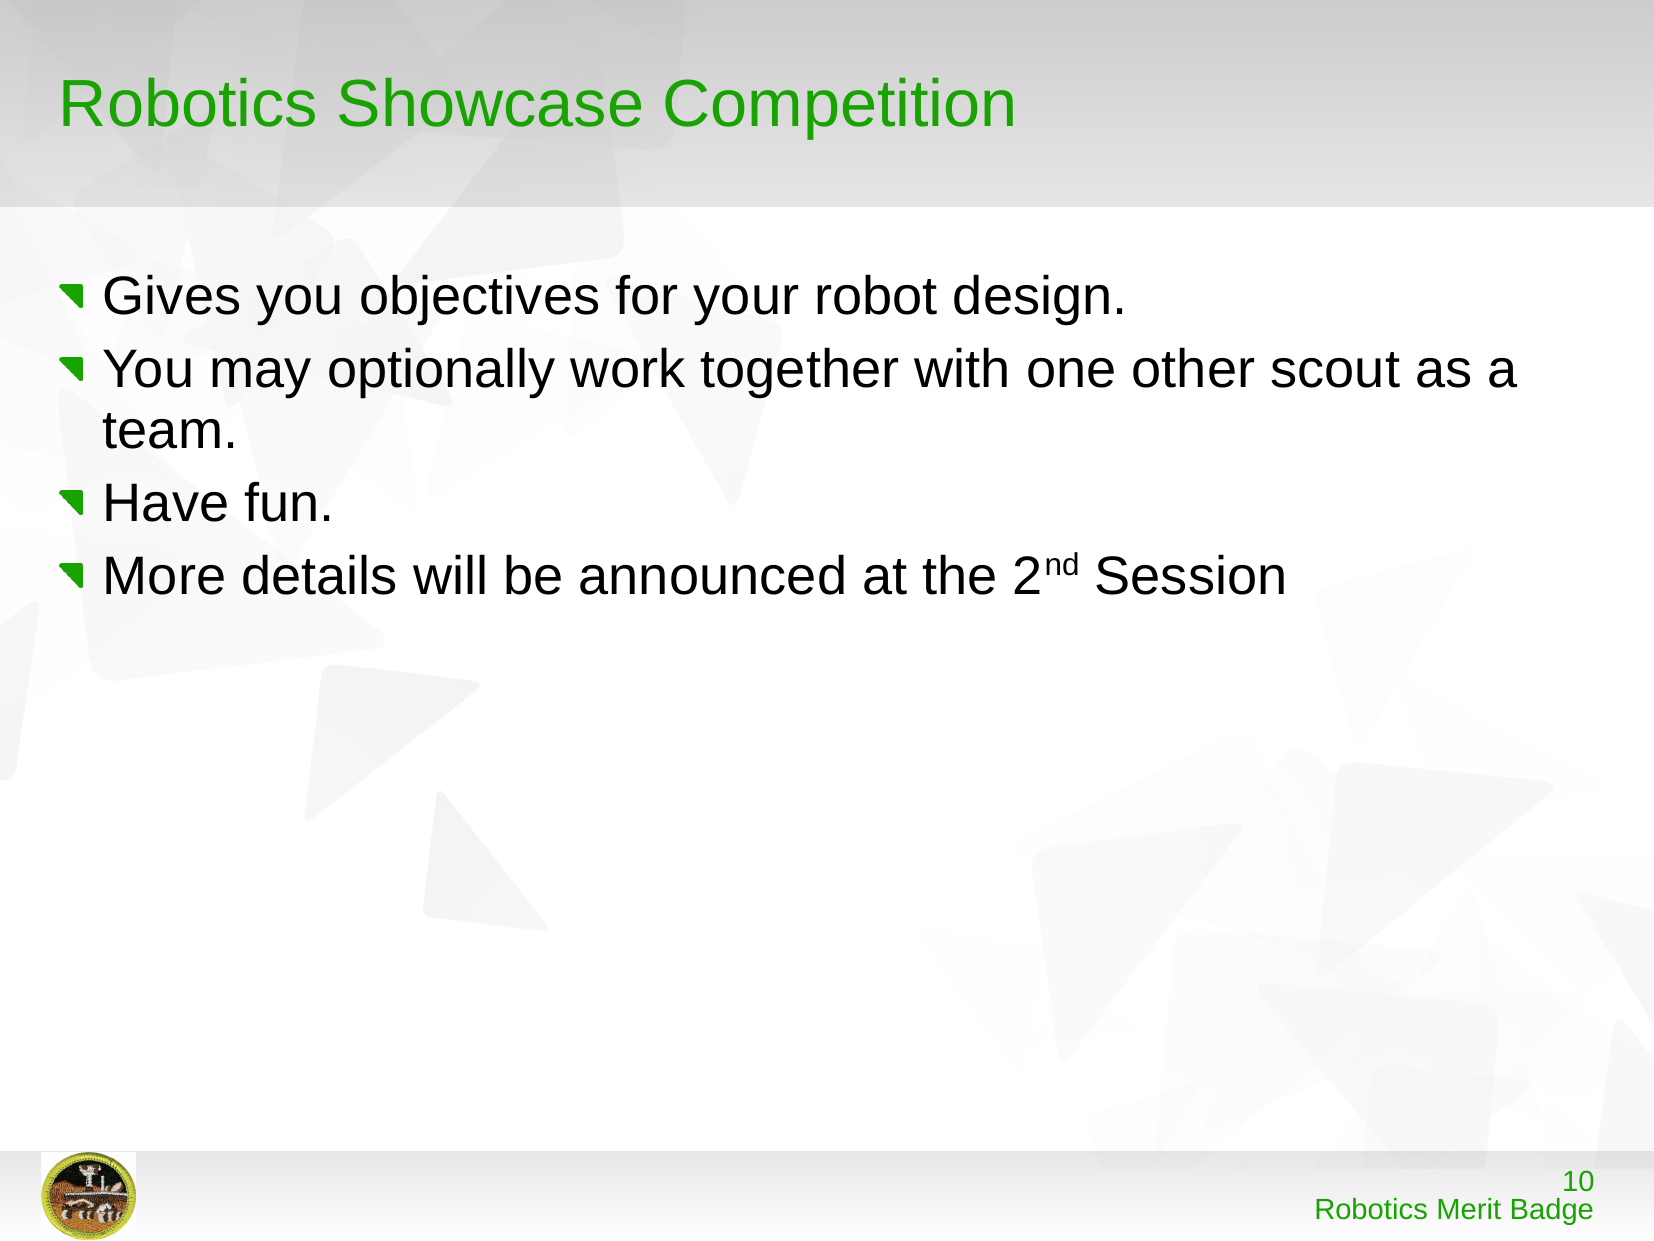

# Robotics Showcase Competition
Gives you objectives for your robot design.
You may optionally work together with one other scout as a team.
Have fun.
More details will be announced at the 2nd Session
10
Robotics Merit Badge